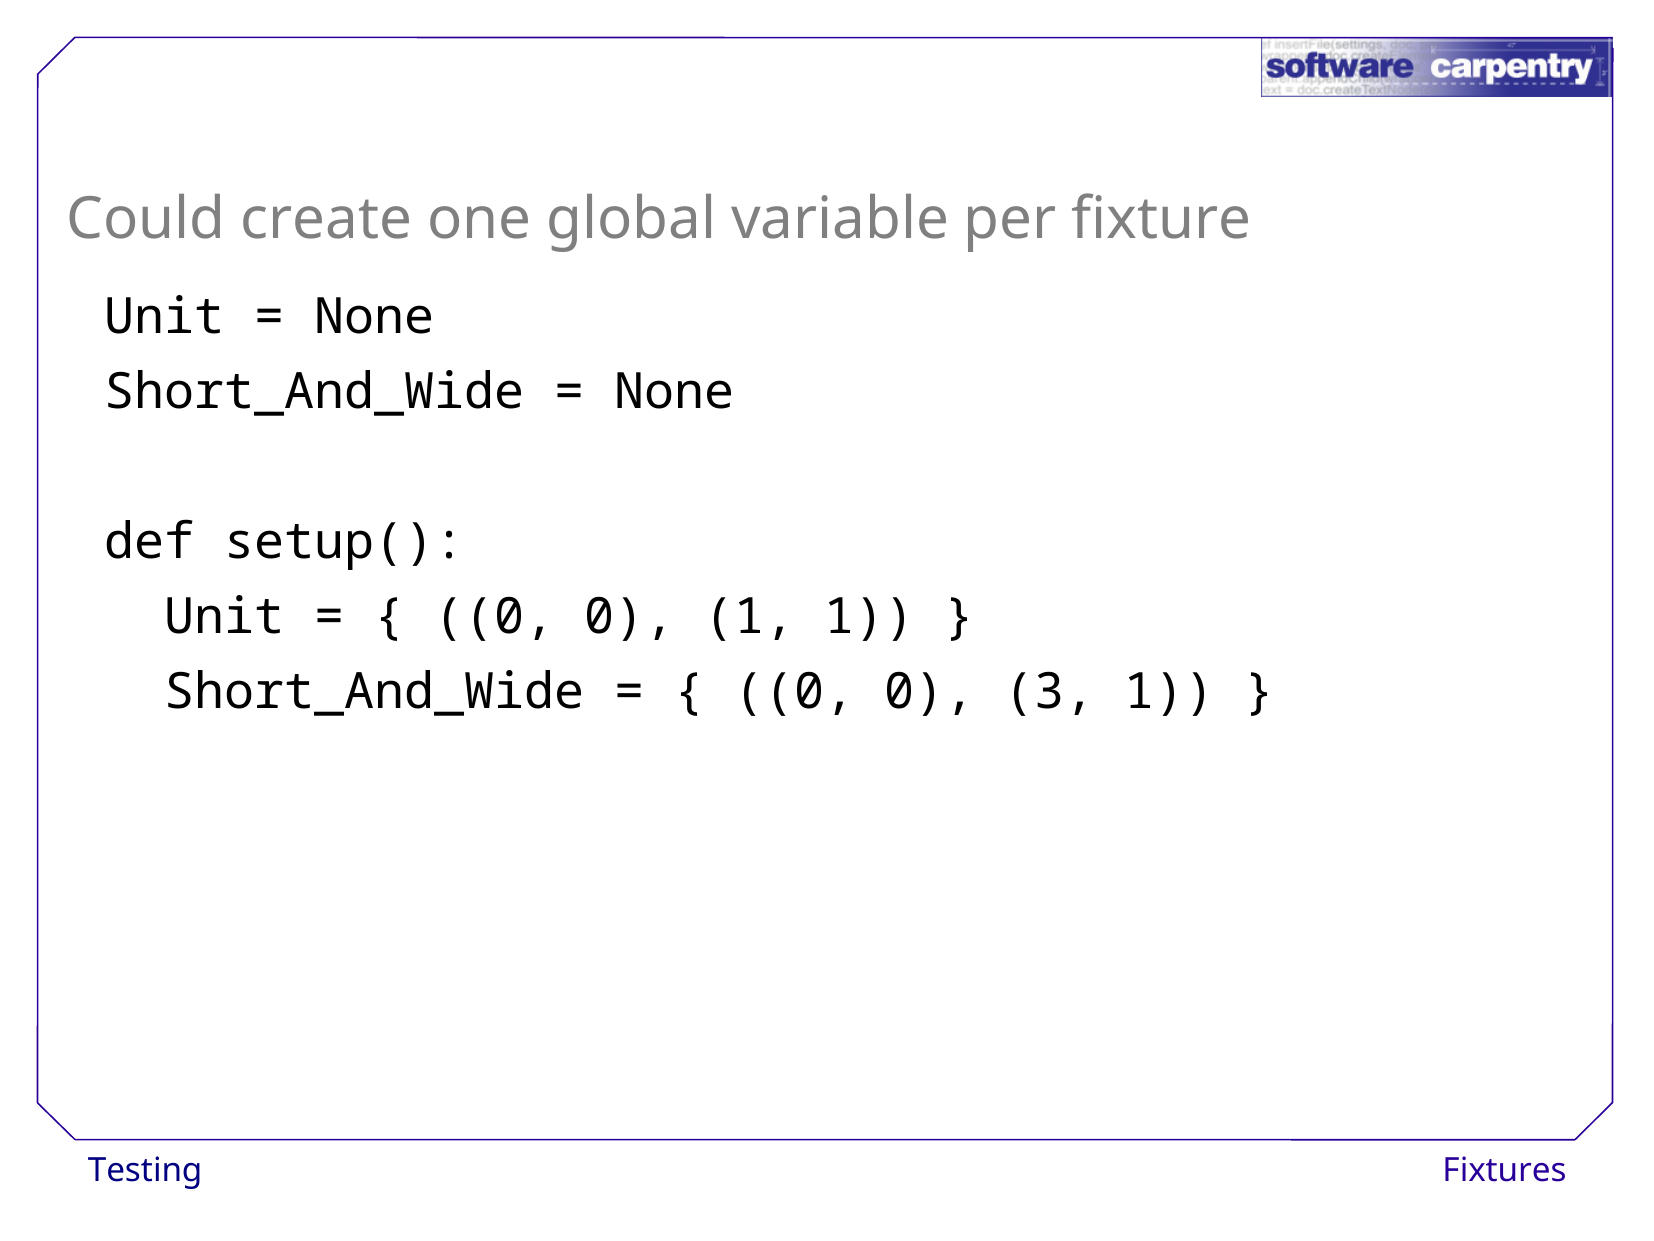

Could create one global variable per fixture
Unit = None
Short_And_Wide = None
def setup():
 Unit = { ((0, 0), (1, 1)) }
 Short_And_Wide = { ((0, 0), (3, 1)) }